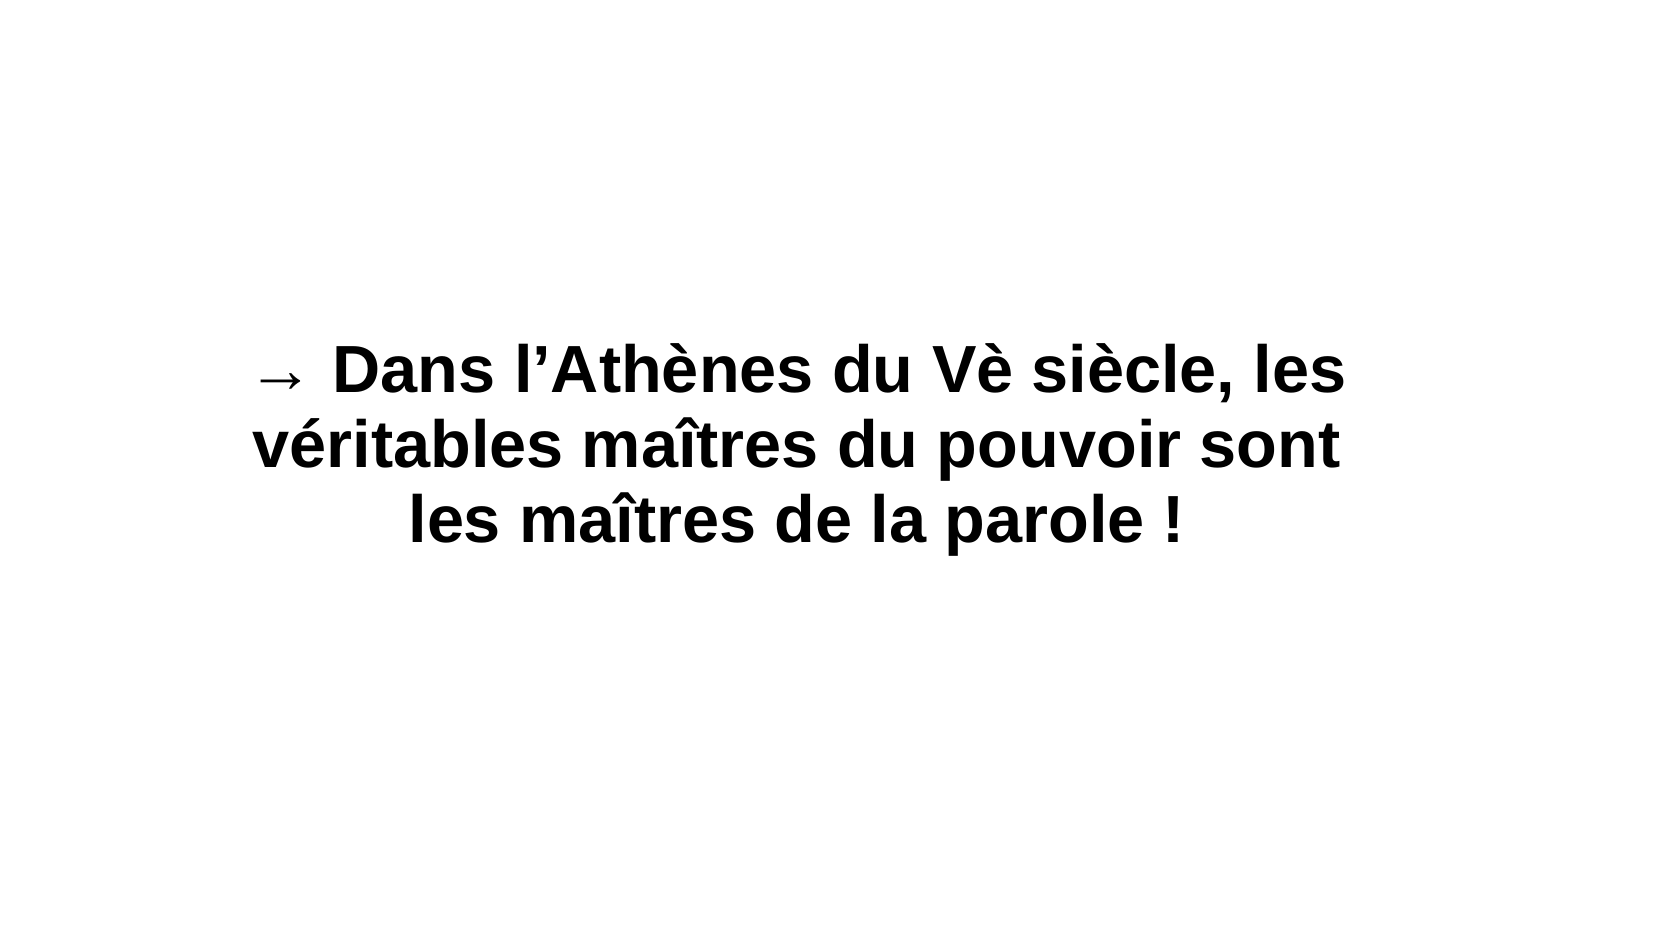

→ Dans l’Athènes du Vè siècle, les véritables maîtres du pouvoir sont les maîtres de la parole !